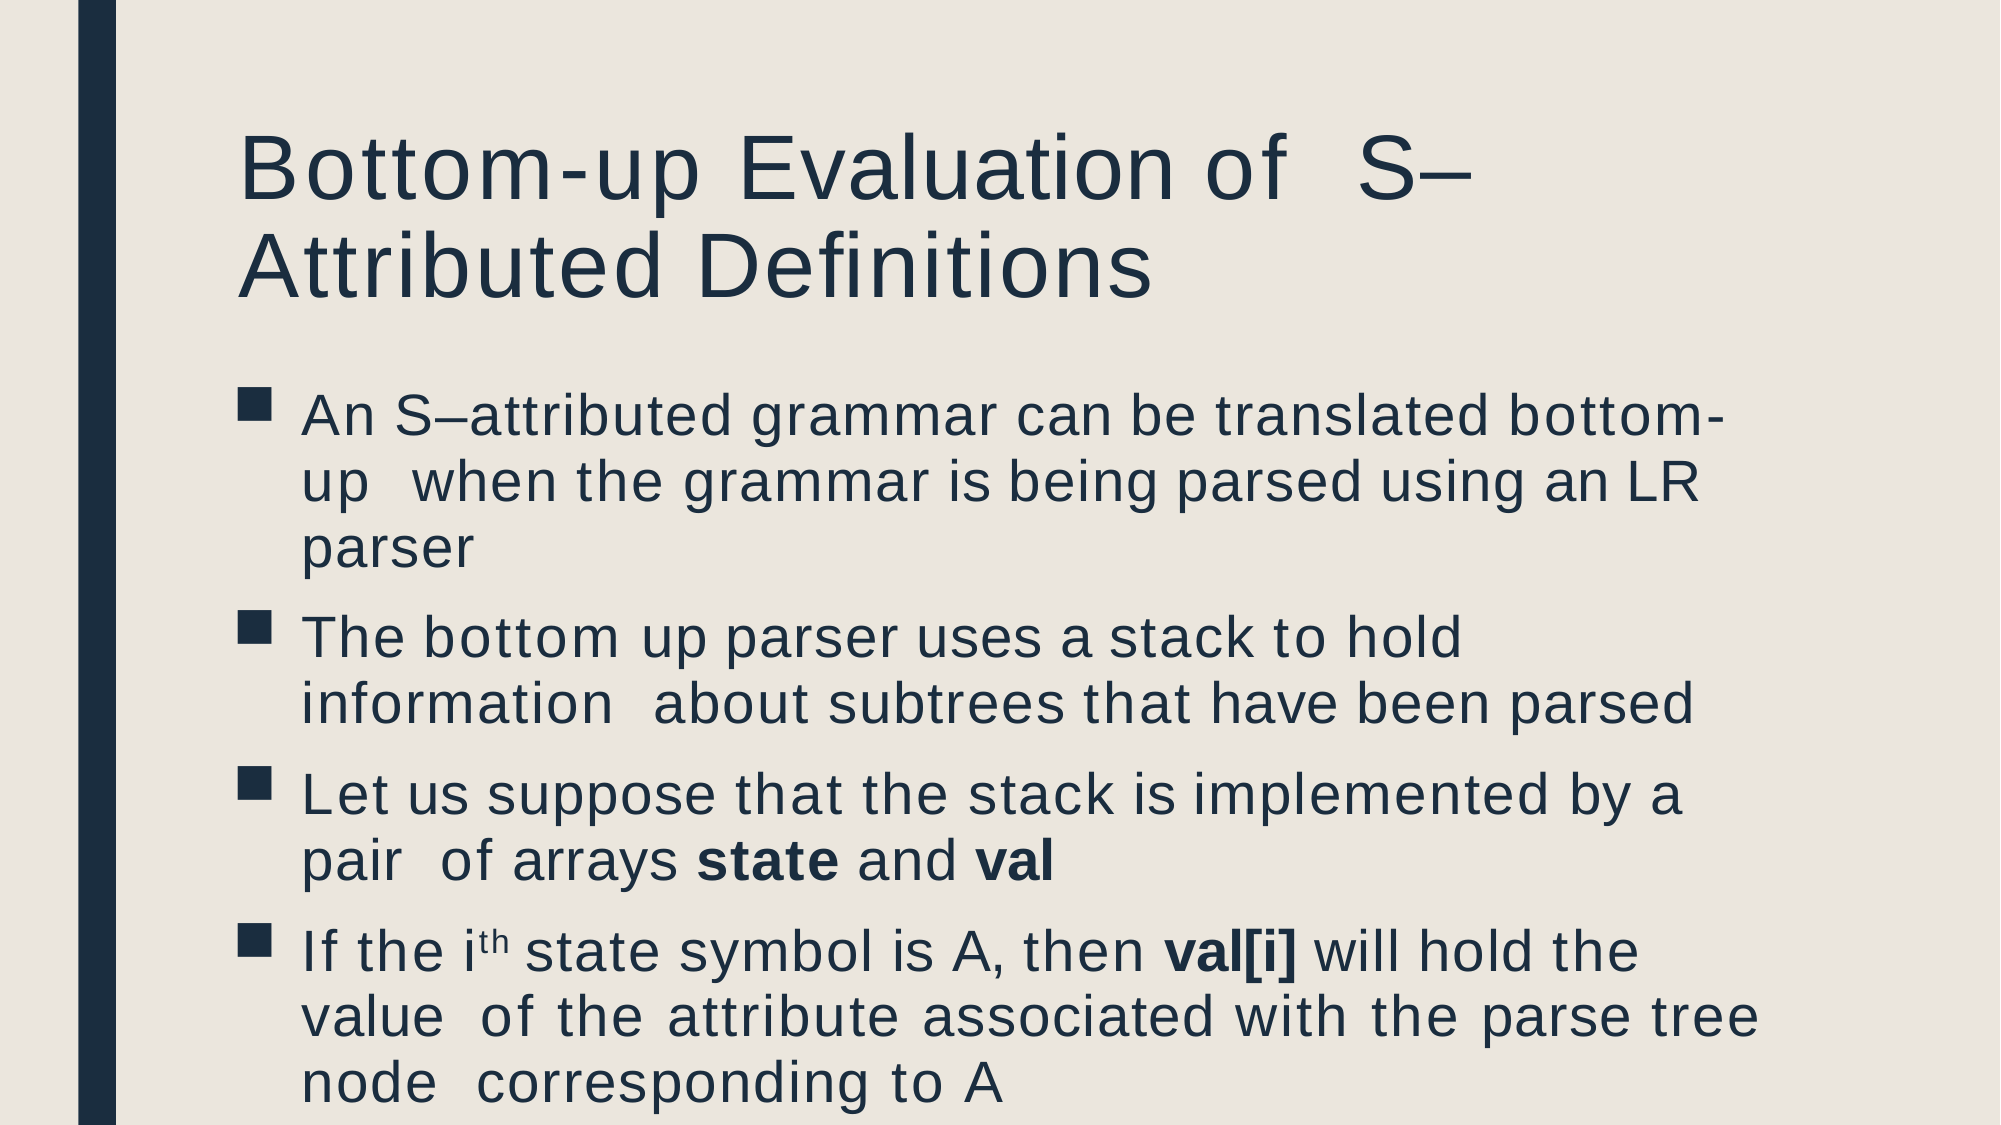

# Bottom-up Evaluation of S–Attributed Deﬁnitions
An S–attributed grammar can be translated bottom-up when the grammar is being parsed using an LR parser
The bottom up parser uses a stack to hold information about subtrees that have been parsed
Let us suppose that the stack is implemented by a pair of arrays state and val
If the ith state symbol is A, then val[i] will hold the value of the attribute associated with the parse tree node corresponding to A